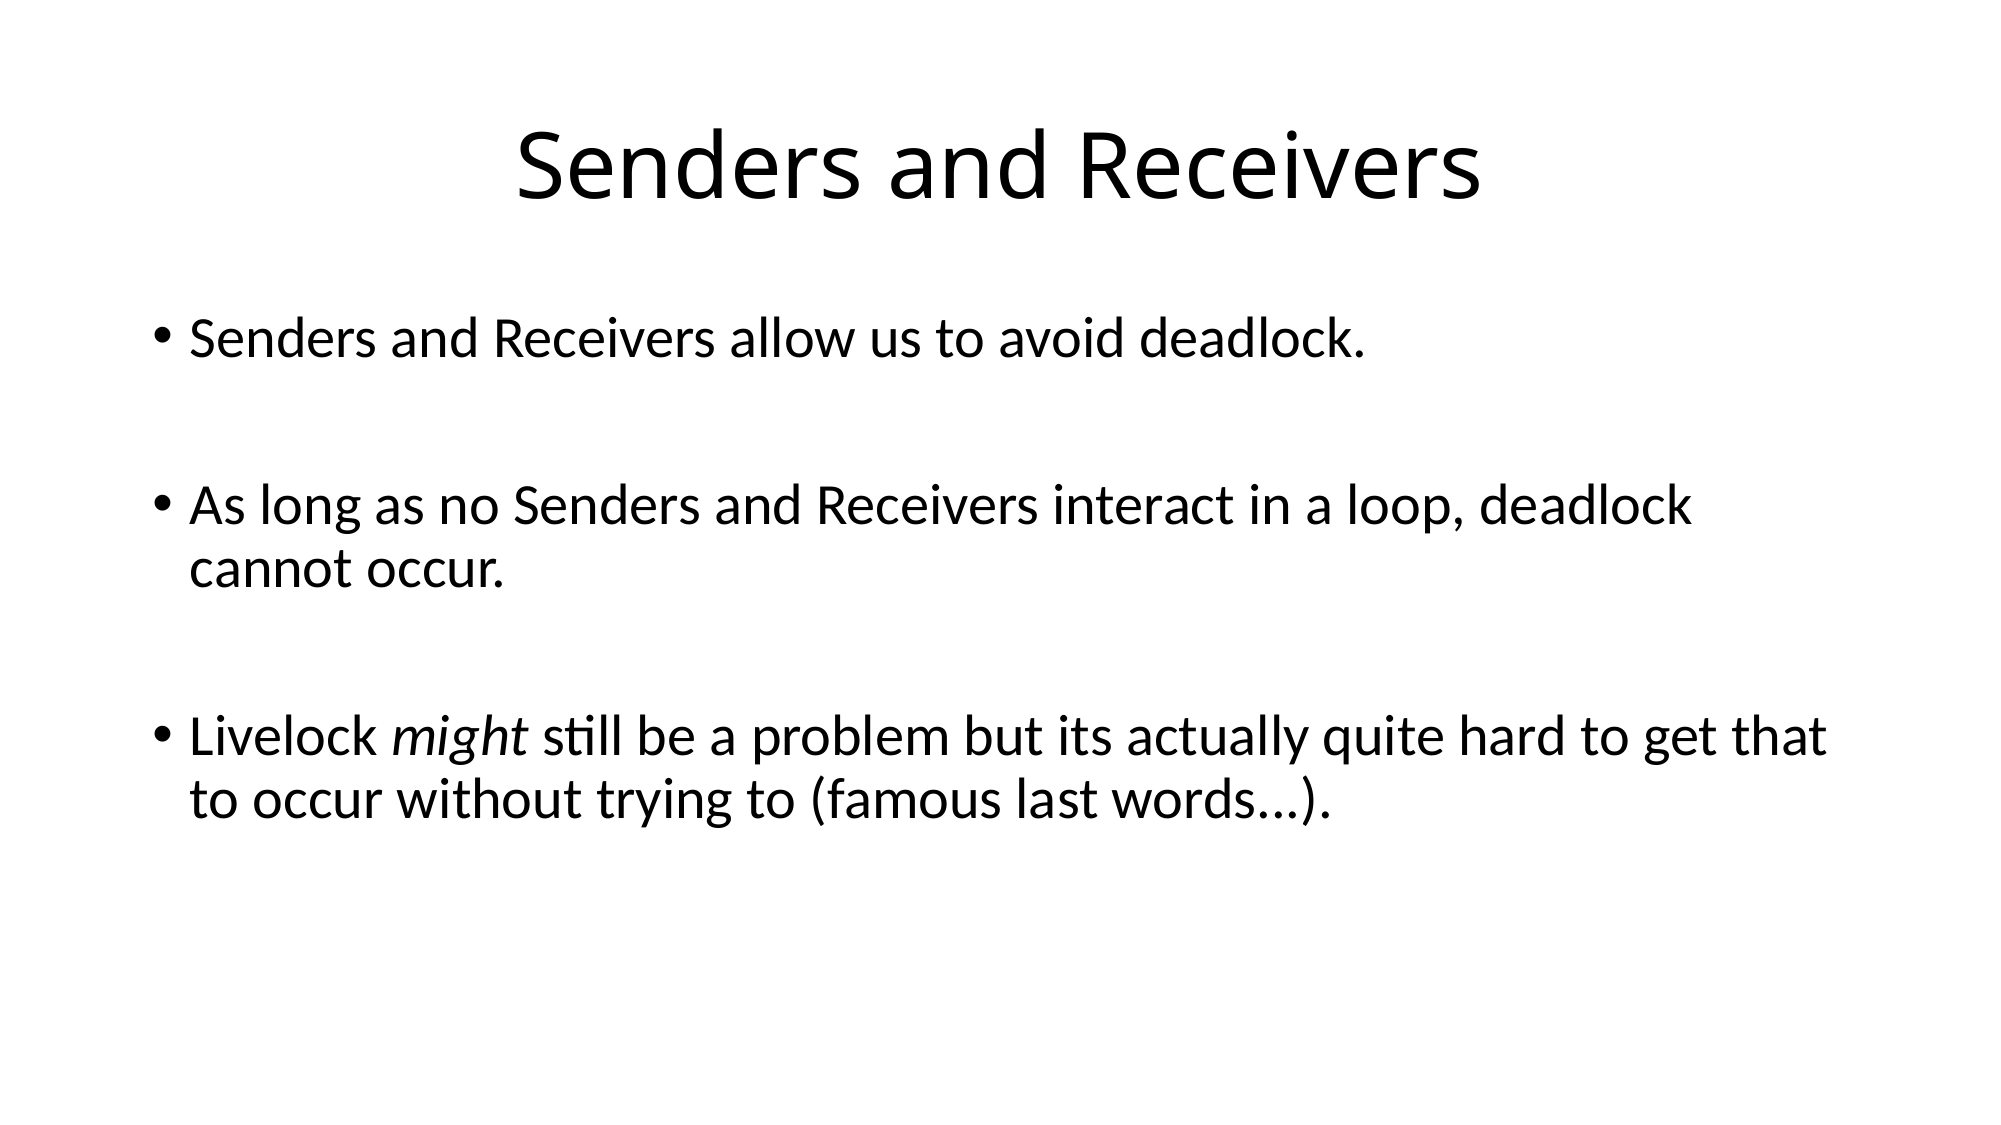

# Senders and Receivers
Senders and Receivers allow us to avoid deadlock.
As long as no Senders and Receivers interact in a loop, deadlock cannot occur.
Livelock might still be a problem but its actually quite hard to get that to occur without trying to (famous last words...).